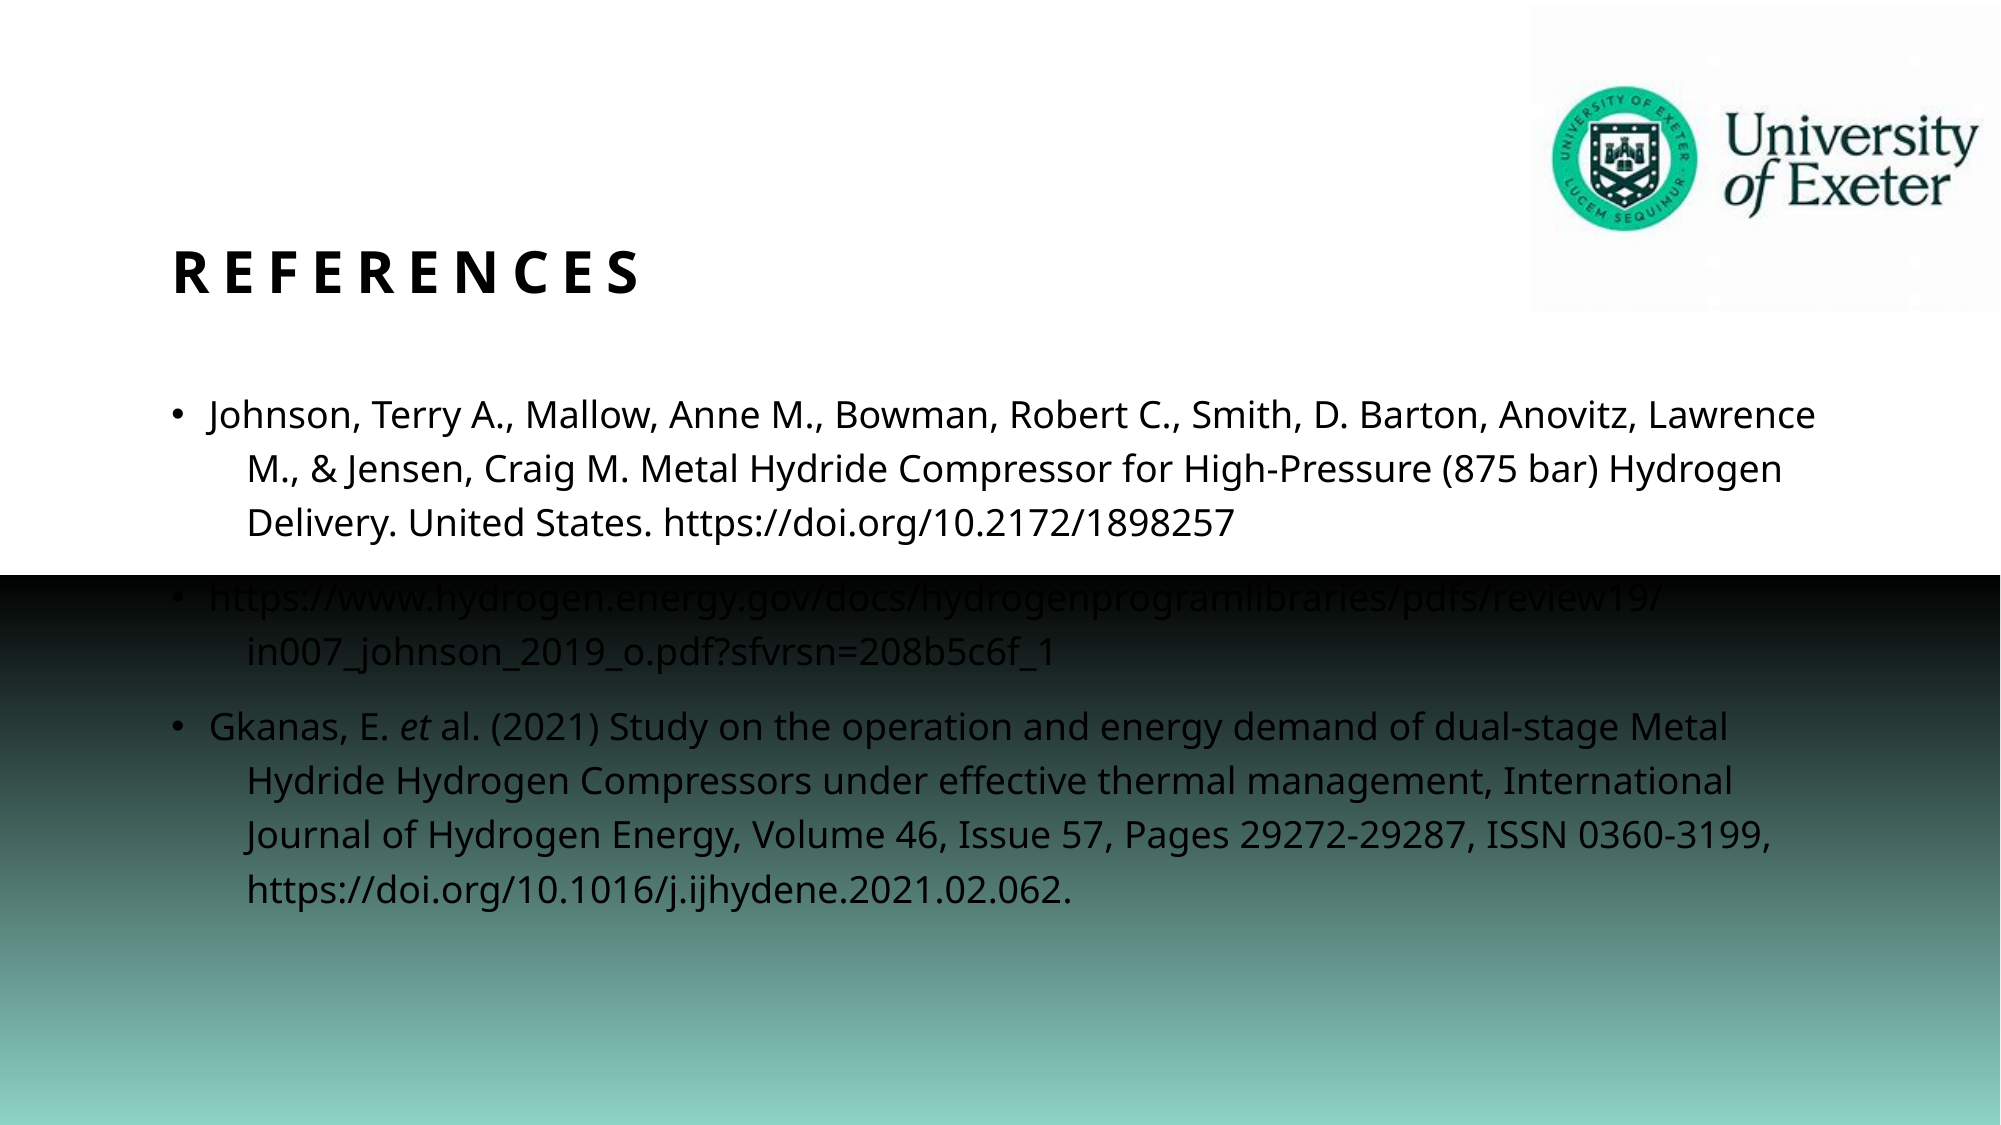

# References
Johnson, Terry A., Mallow, Anne M., Bowman, Robert C., Smith, D. Barton, Anovitz, Lawrence M., & Jensen, Craig M. Metal Hydride Compressor for High-Pressure (875 bar) Hydrogen Delivery. United States. https://doi.org/10.2172/1898257
https://www.hydrogen.energy.gov/docs/hydrogenprogramlibraries/pdfs/review19/in007_johnson_2019_o.pdf?sfvrsn=208b5c6f_1
Gkanas, E. et al. (2021) Study on the operation and energy demand of dual-stage Metal Hydride Hydrogen Compressors under effective thermal management, International Journal of Hydrogen Energy, Volume 46, Issue 57, Pages 29272-29287, ISSN 0360-3199, https://doi.org/10.1016/j.ijhydene.2021.02.062.